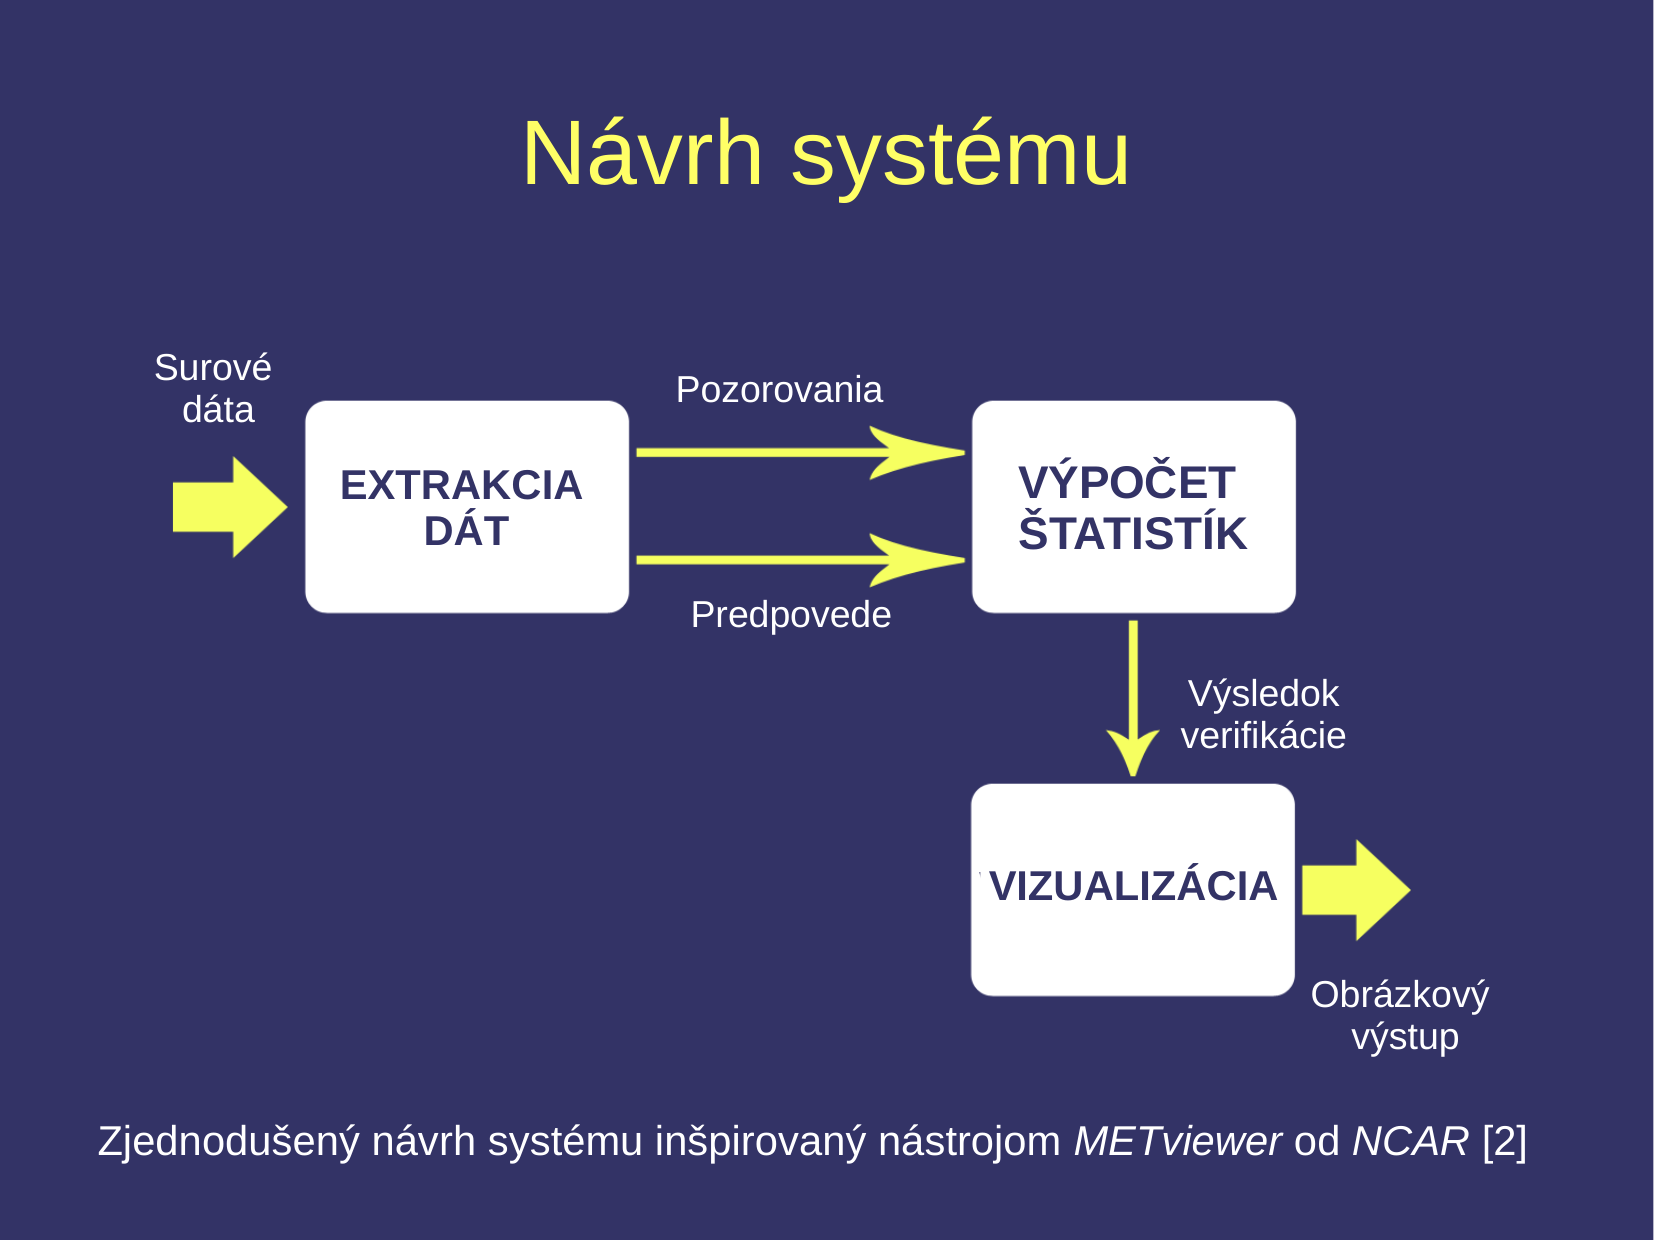

# Návrh systému
Surové
dáta
Pozorovania
EXTRAKCIA
DÁT
VÝPOČET
ŠTATISTÍK
Predpovede
Výsledok
verifikácie
Výsledok
verifikácie
VIZUALIZÁCIA
Obrázkový
výstup
Zjednodušený návrh systému inšpirovaný nástrojom METviewer od NCAR [2]